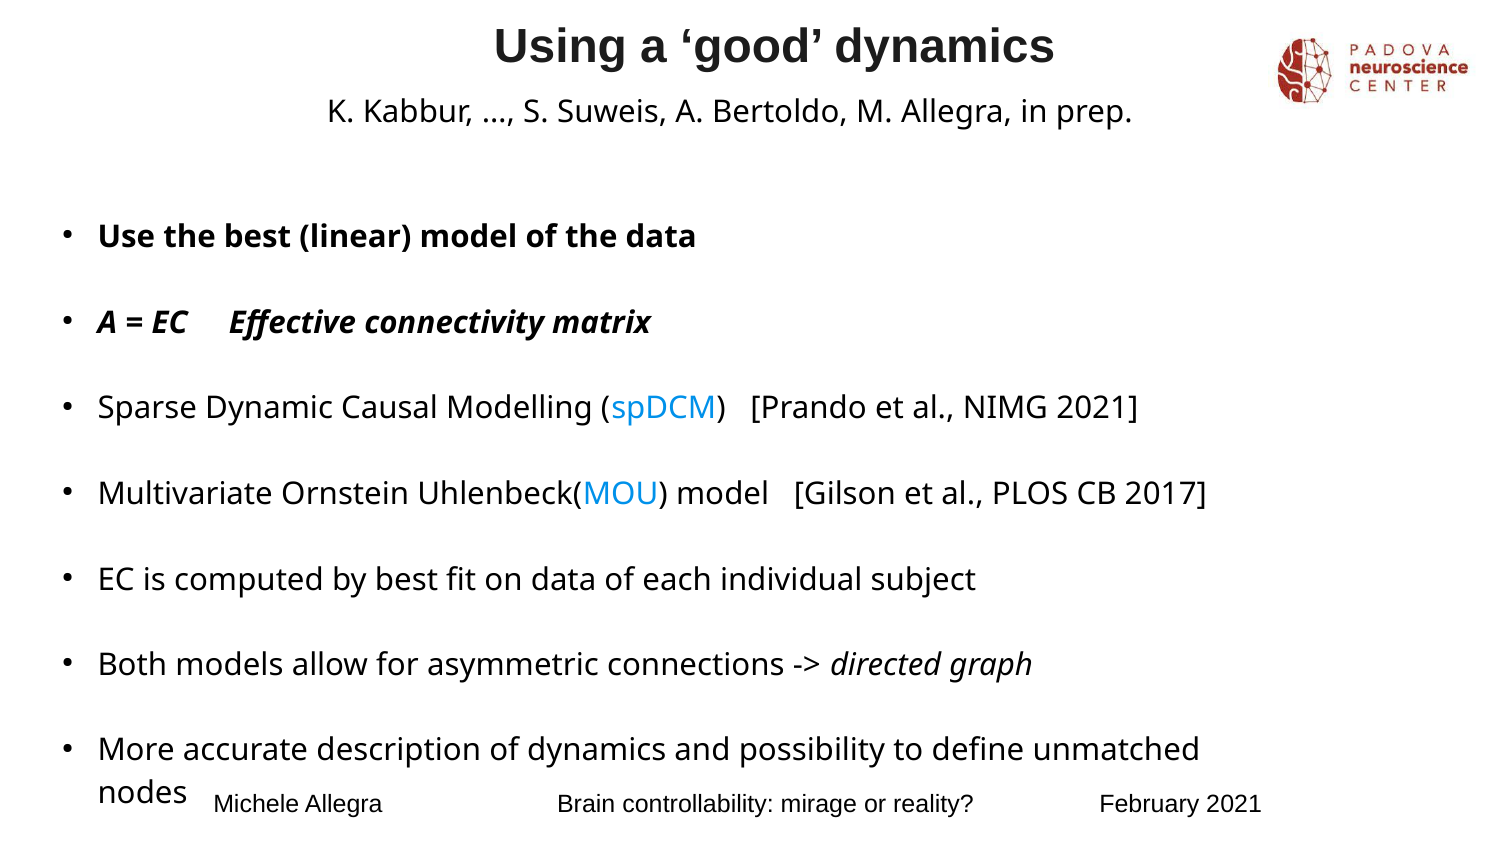

Using a ‘good’ dynamics
K. Kabbur, …, S. Suweis, A. Bertoldo, M. Allegra, in prep.
Use the best (linear) model of the data
A = EC Effective connectivity matrix
Sparse Dynamic Causal Modelling (spDCM) [Prando et al., NIMG 2021]
Multivariate Ornstein Uhlenbeck(MOU) model [Gilson et al., PLOS CB 2017]
EC is computed by best fit on data of each individual subject
Both models allow for asymmetric connections -> directed graph
More accurate description of dynamics and possibility to define unmatched nodes
Michele Allegra Brain controllability: mirage or reality? February 2021